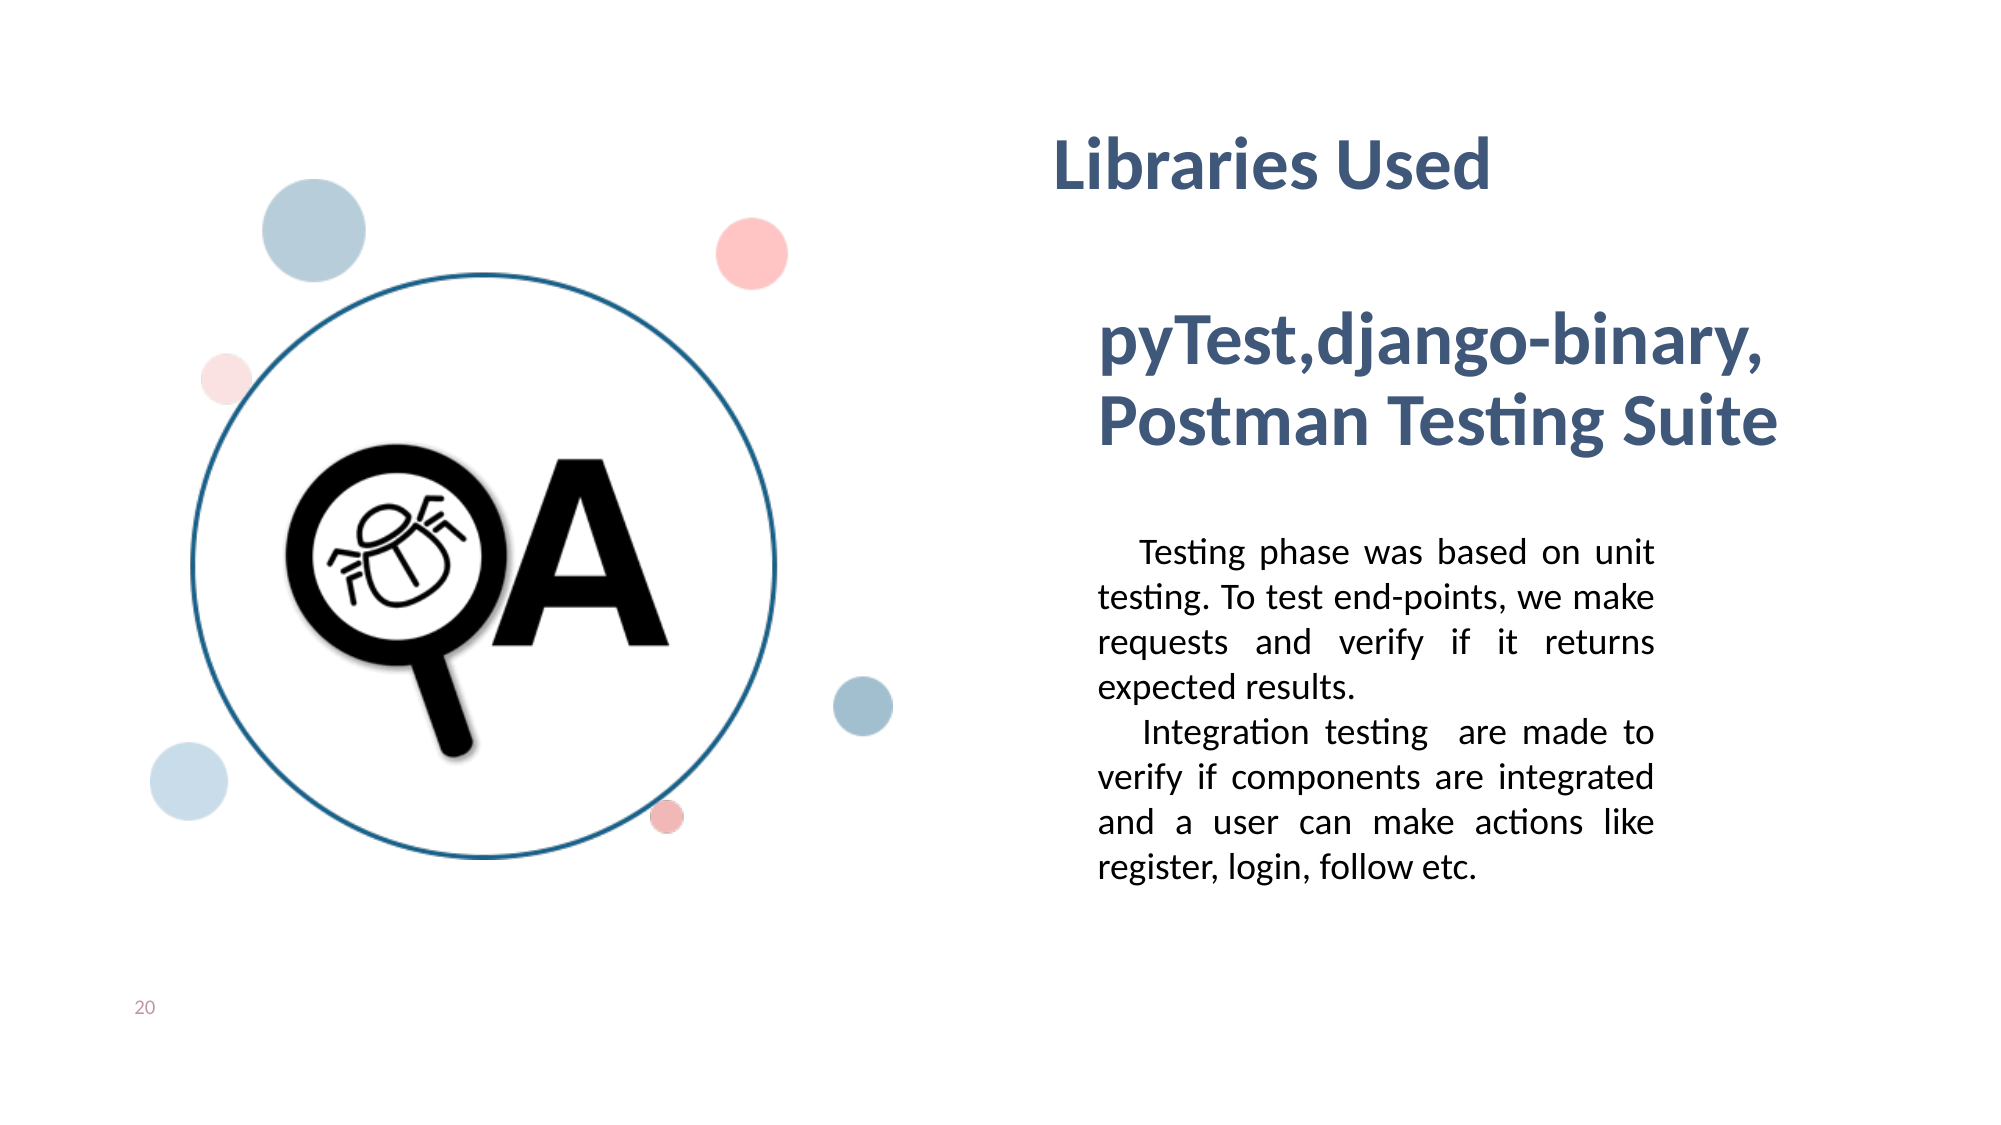

# Libraries Used
pyTest,django-binary, Postman Testing Suite
 Testing phase was based on unit testing. To test end-points, we make requests and verify if it returns expected results.
 Integration testing are made to verify if components are integrated and a user can make actions like register, login, follow etc.